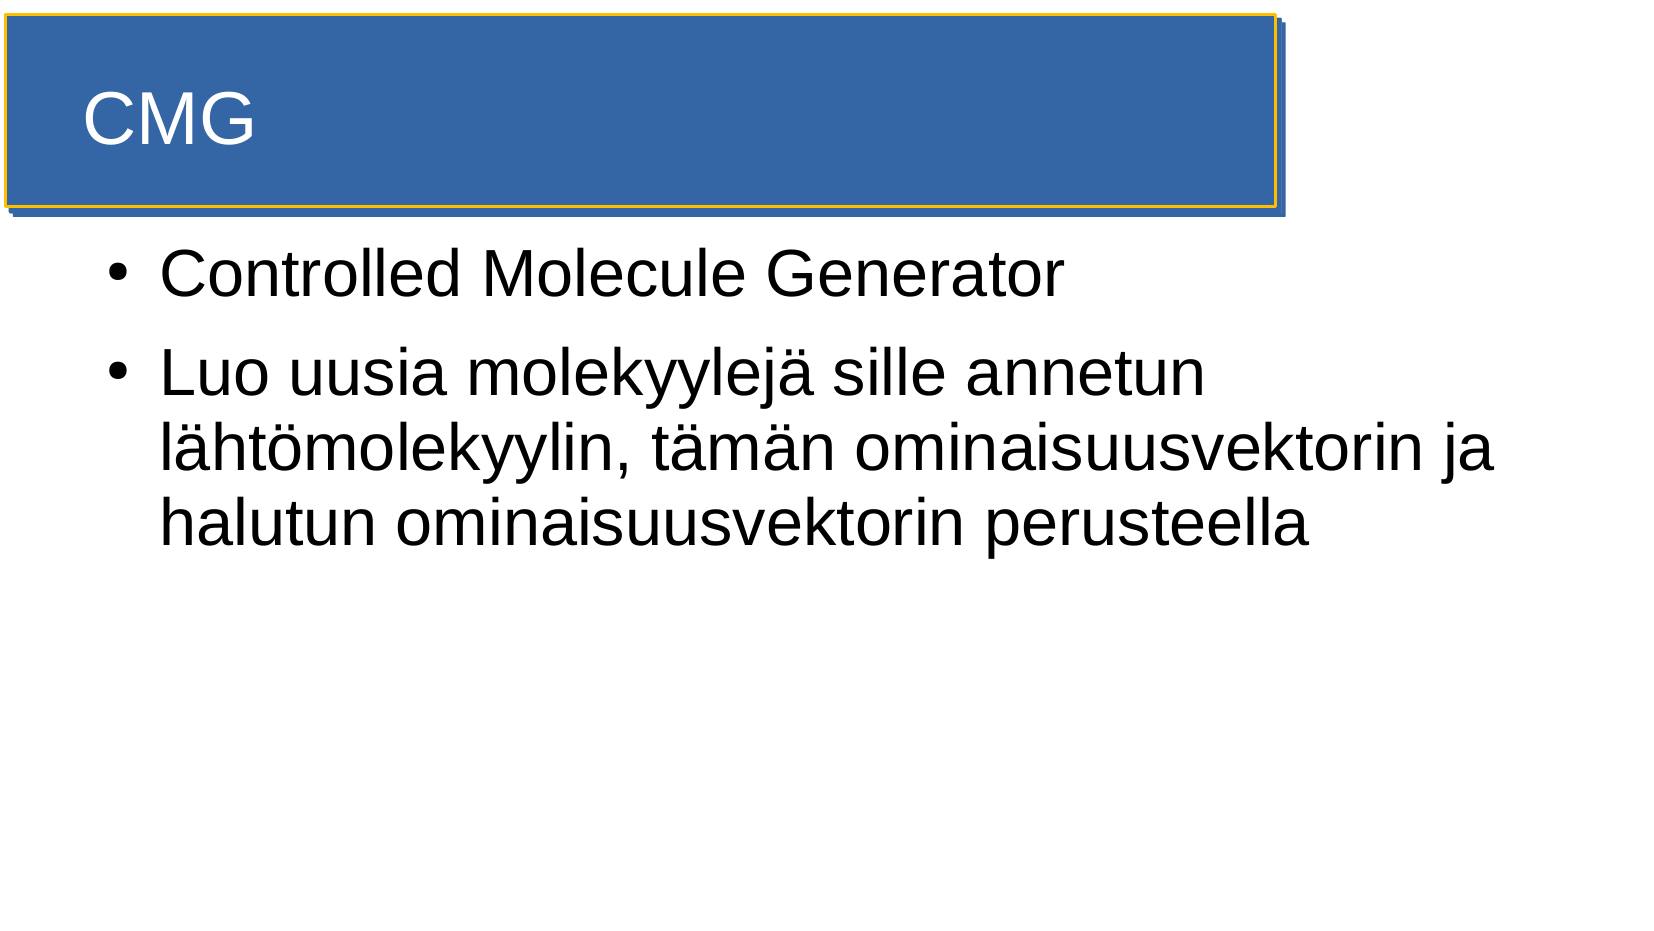

# CMG
Controlled Molecule Generator
Luo uusia molekyylejä sille annetun lähtömolekyylin, tämän ominaisuusvektorin ja halutun ominaisuusvektorin perusteella